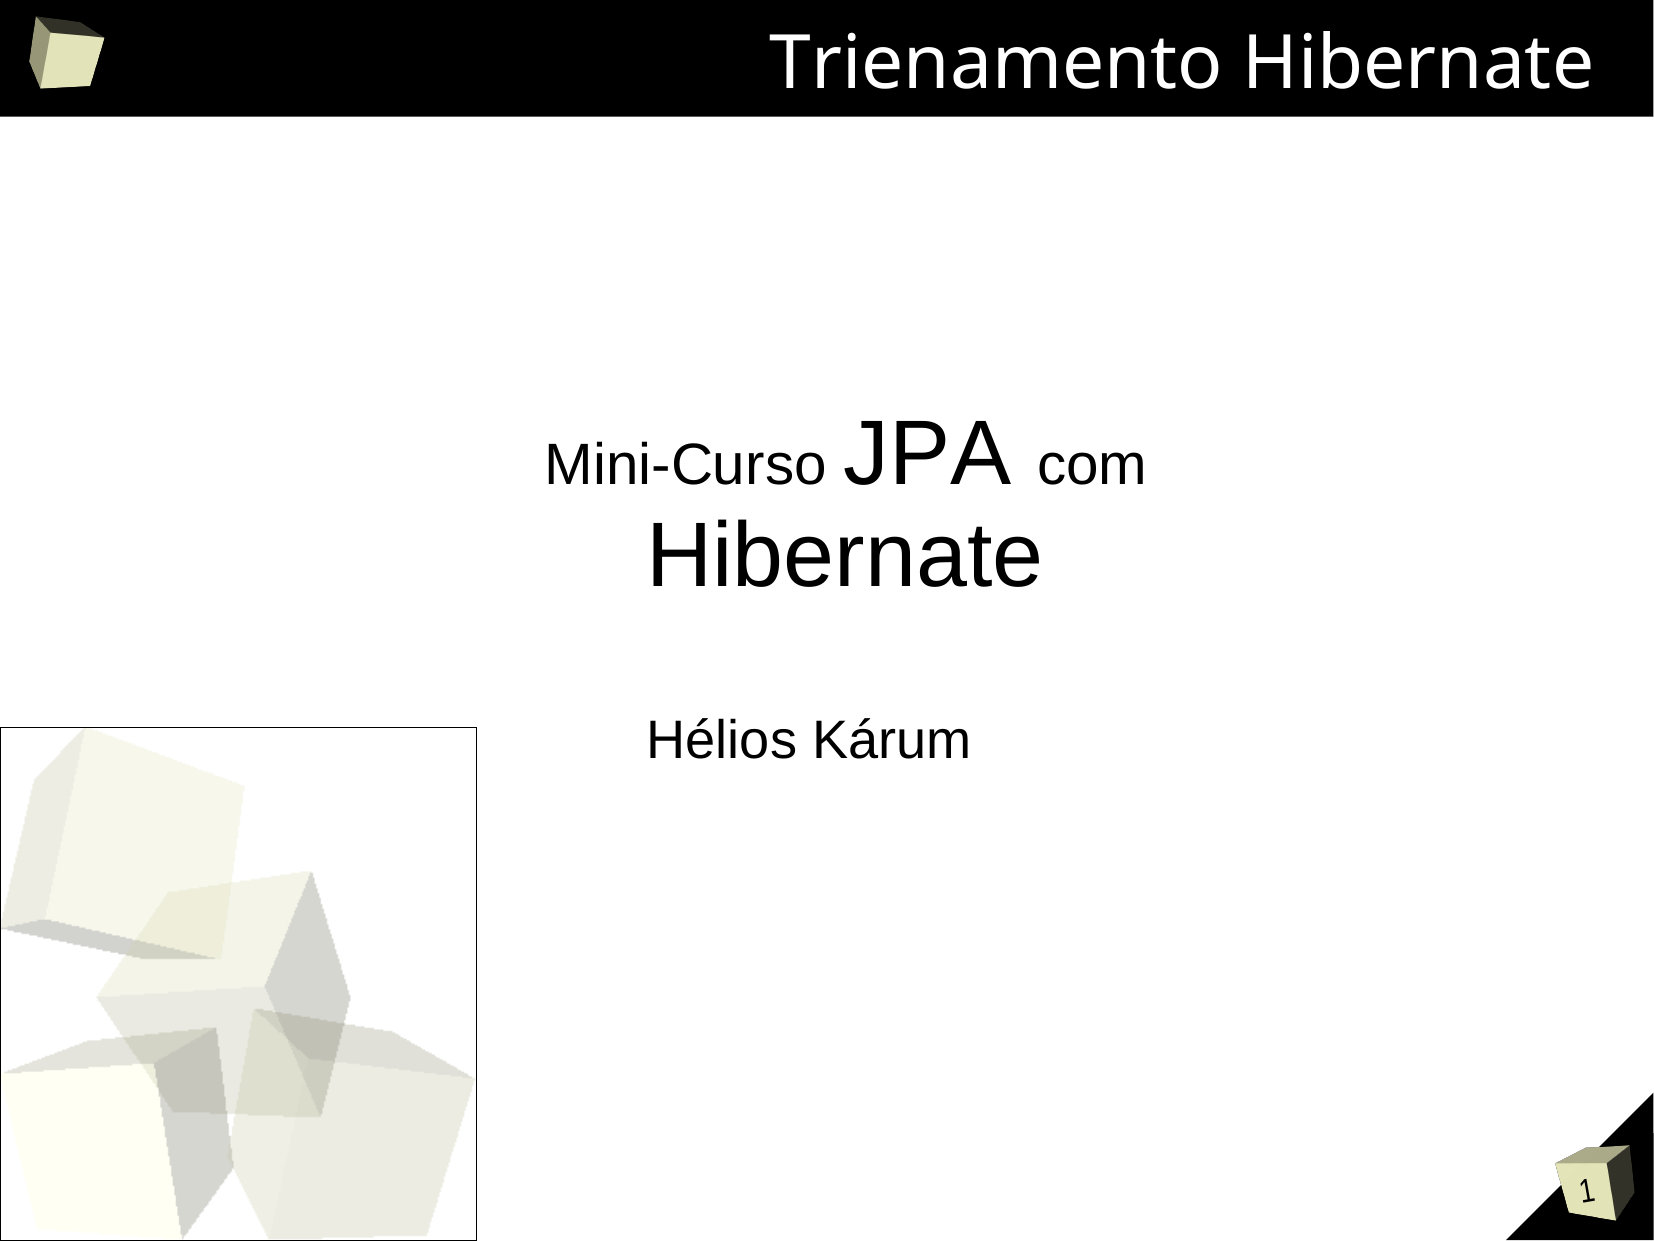

# Trienamento Hibernate
 Mini-Curso JPA com
Hibernate
Hélios Kárum